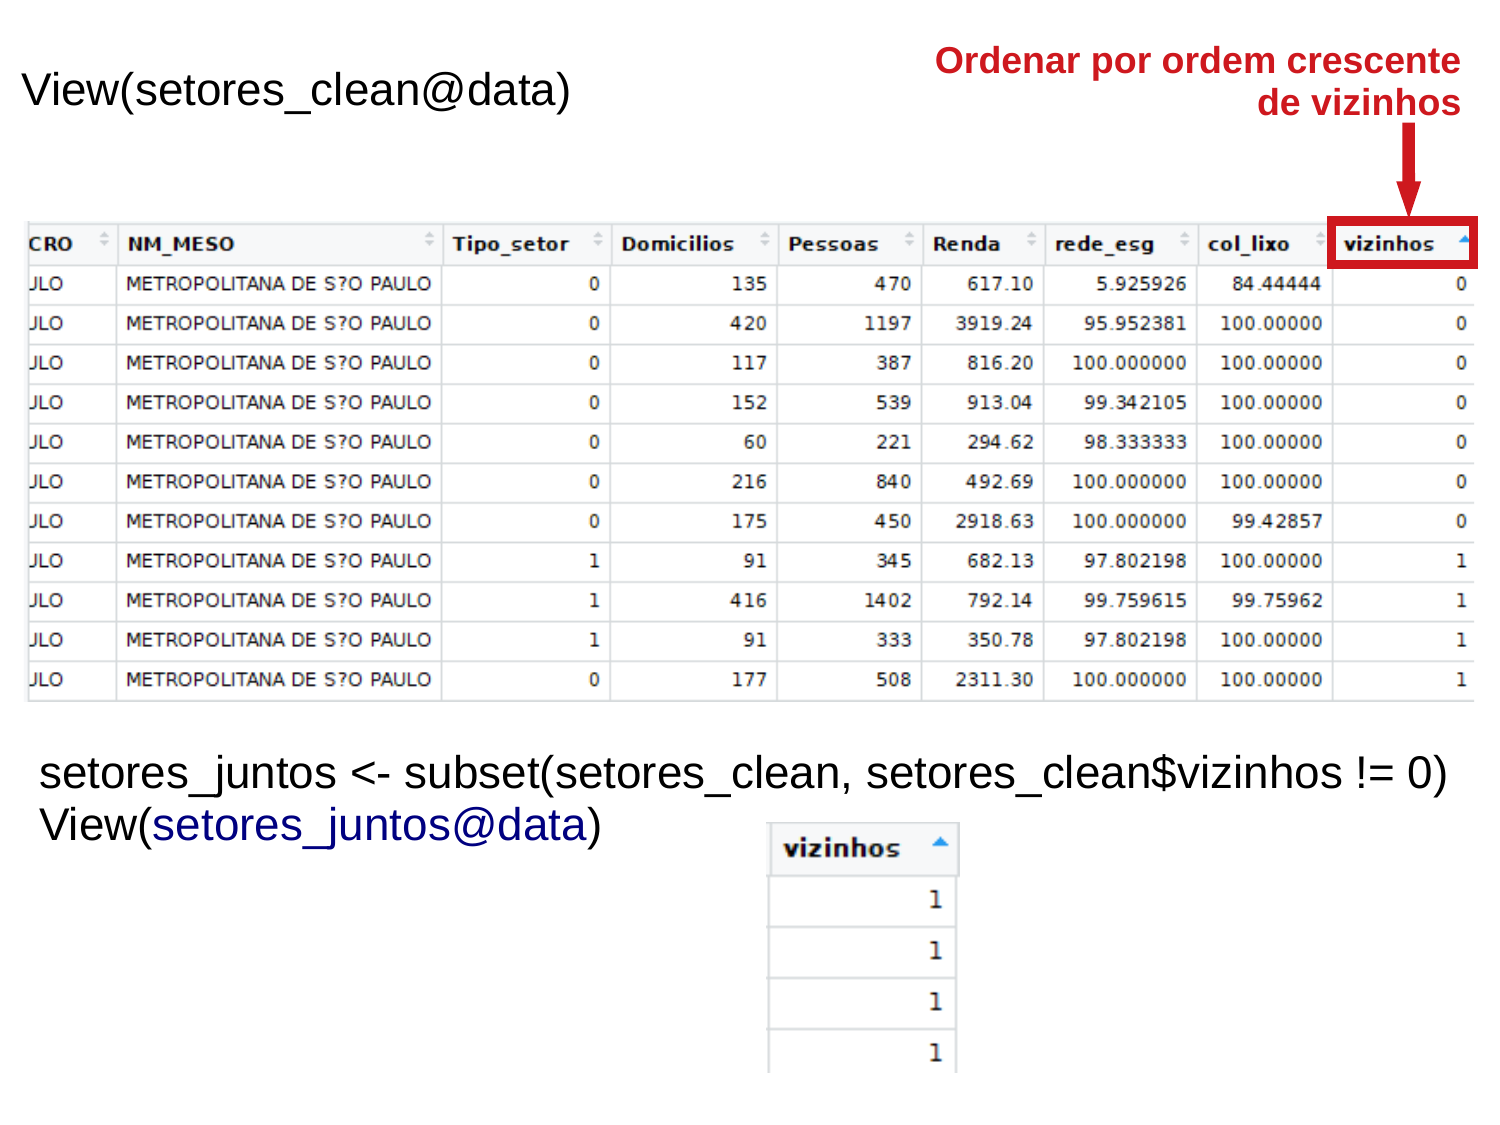

# View(setores_clean@data)
Ordenar por ordem crescente de vizinhos
setores_juntos <- subset(setores_clean, setores_clean$vizinhos != 0)
View(setores_juntos@data)